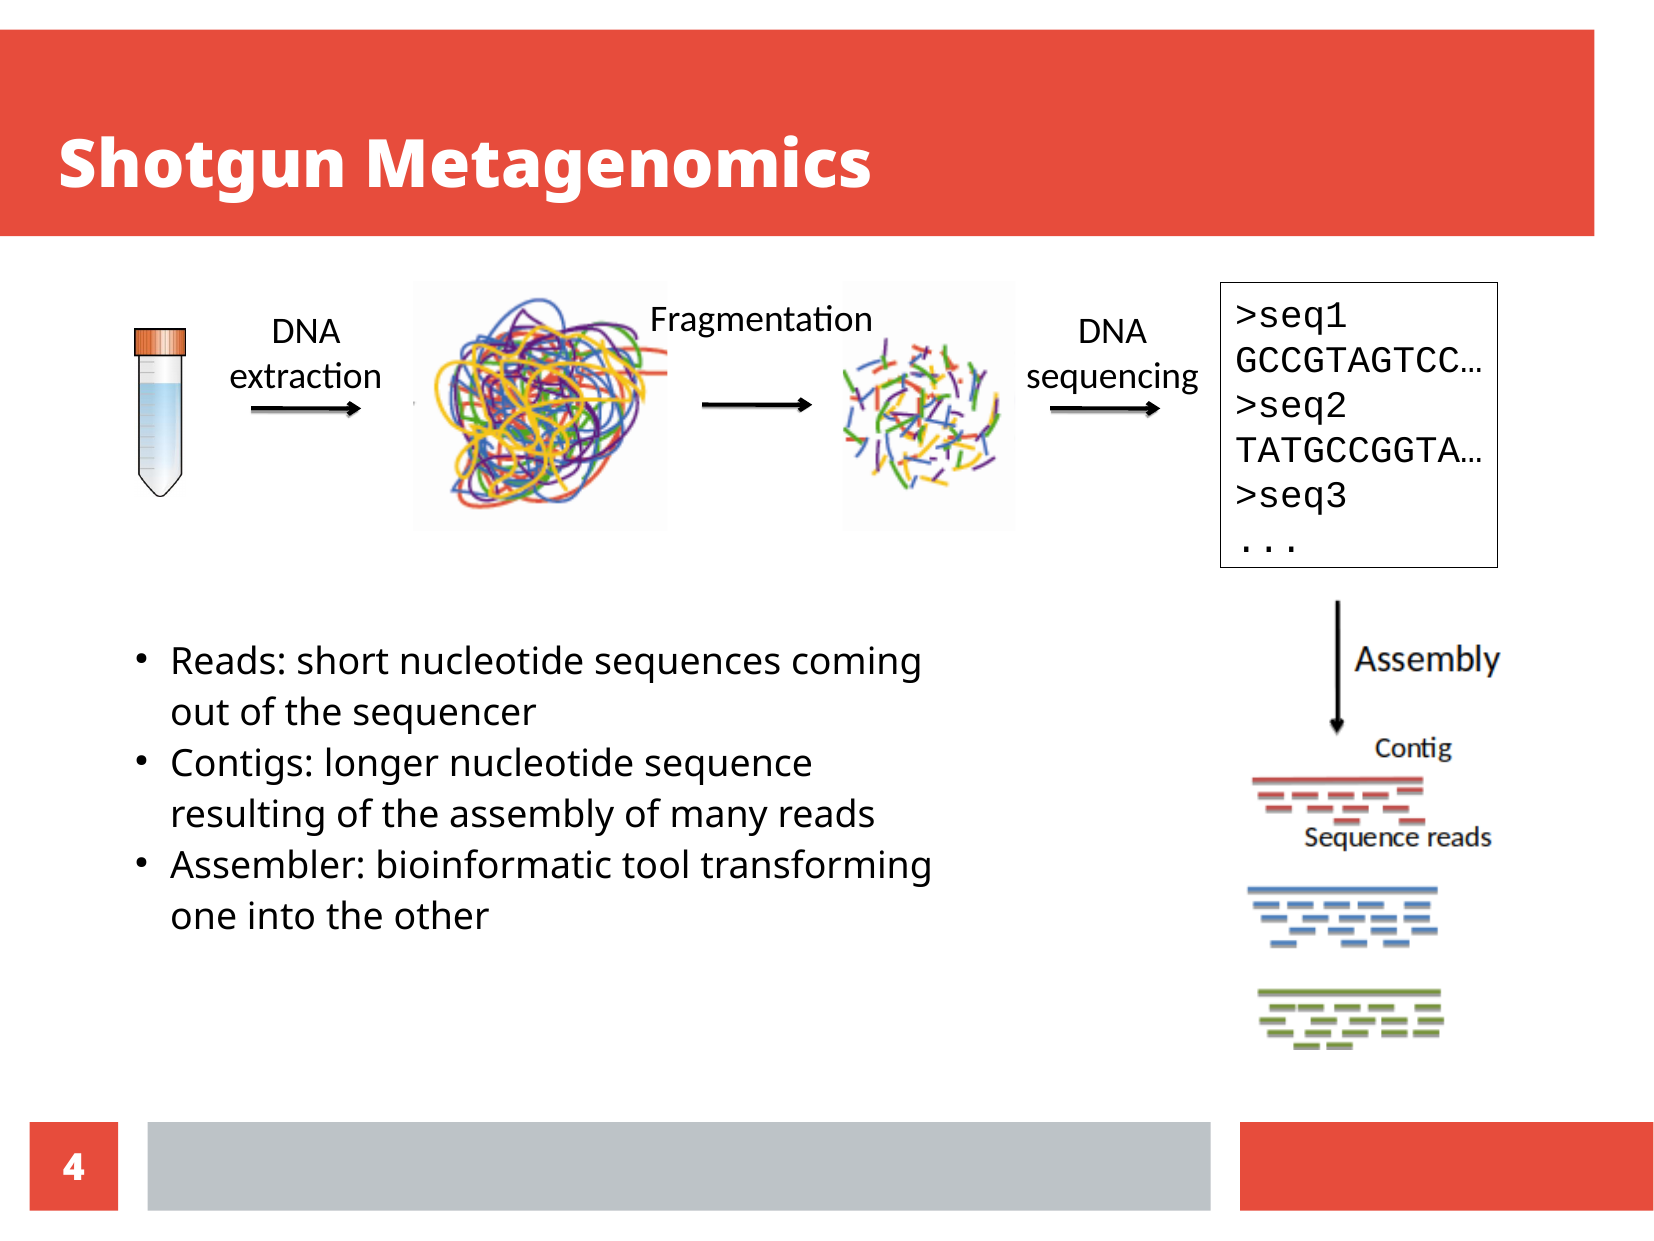

# Shotgun Metagenomics
>seq1
GCCGTAGTCC…
>seq2
TATGCCGGTA…
>seq3
...
Fragmentation
DNA
extraction
DNA
sequencing
Reads: short nucleotide sequences coming out of the sequencer
Contigs: longer nucleotide sequence resulting of the assembly of many reads
Assembler: bioinformatic tool transforming one into the other
4